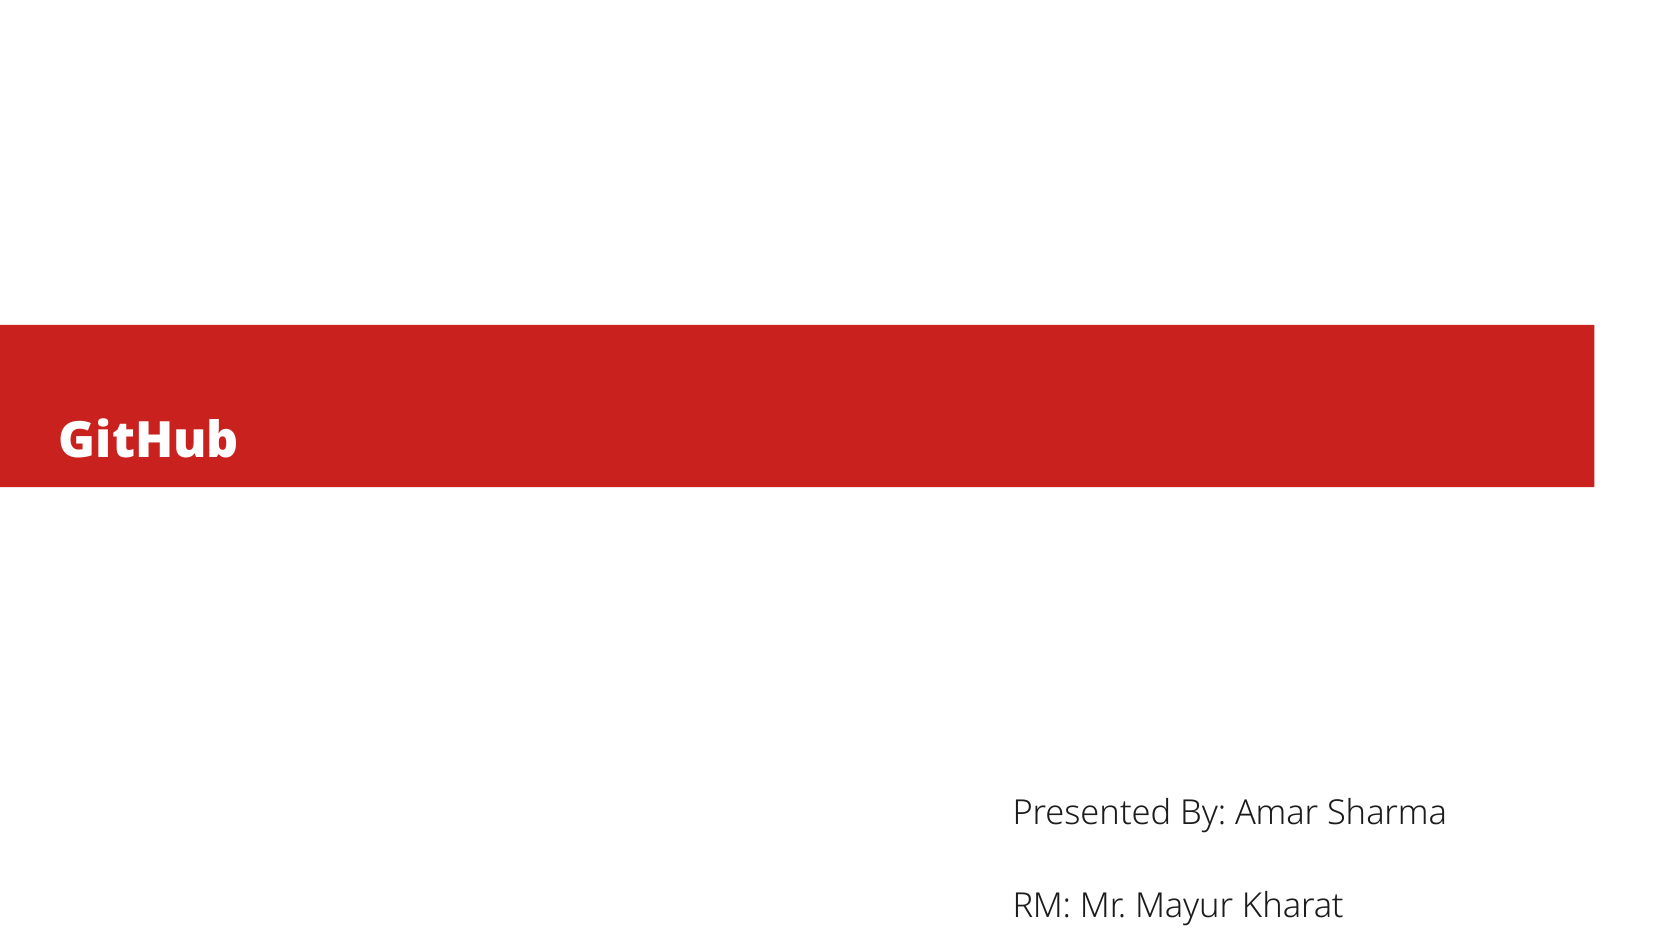

# GitHub
Presented By: Amar Sharma
RM: Mr. Mayur Kharat